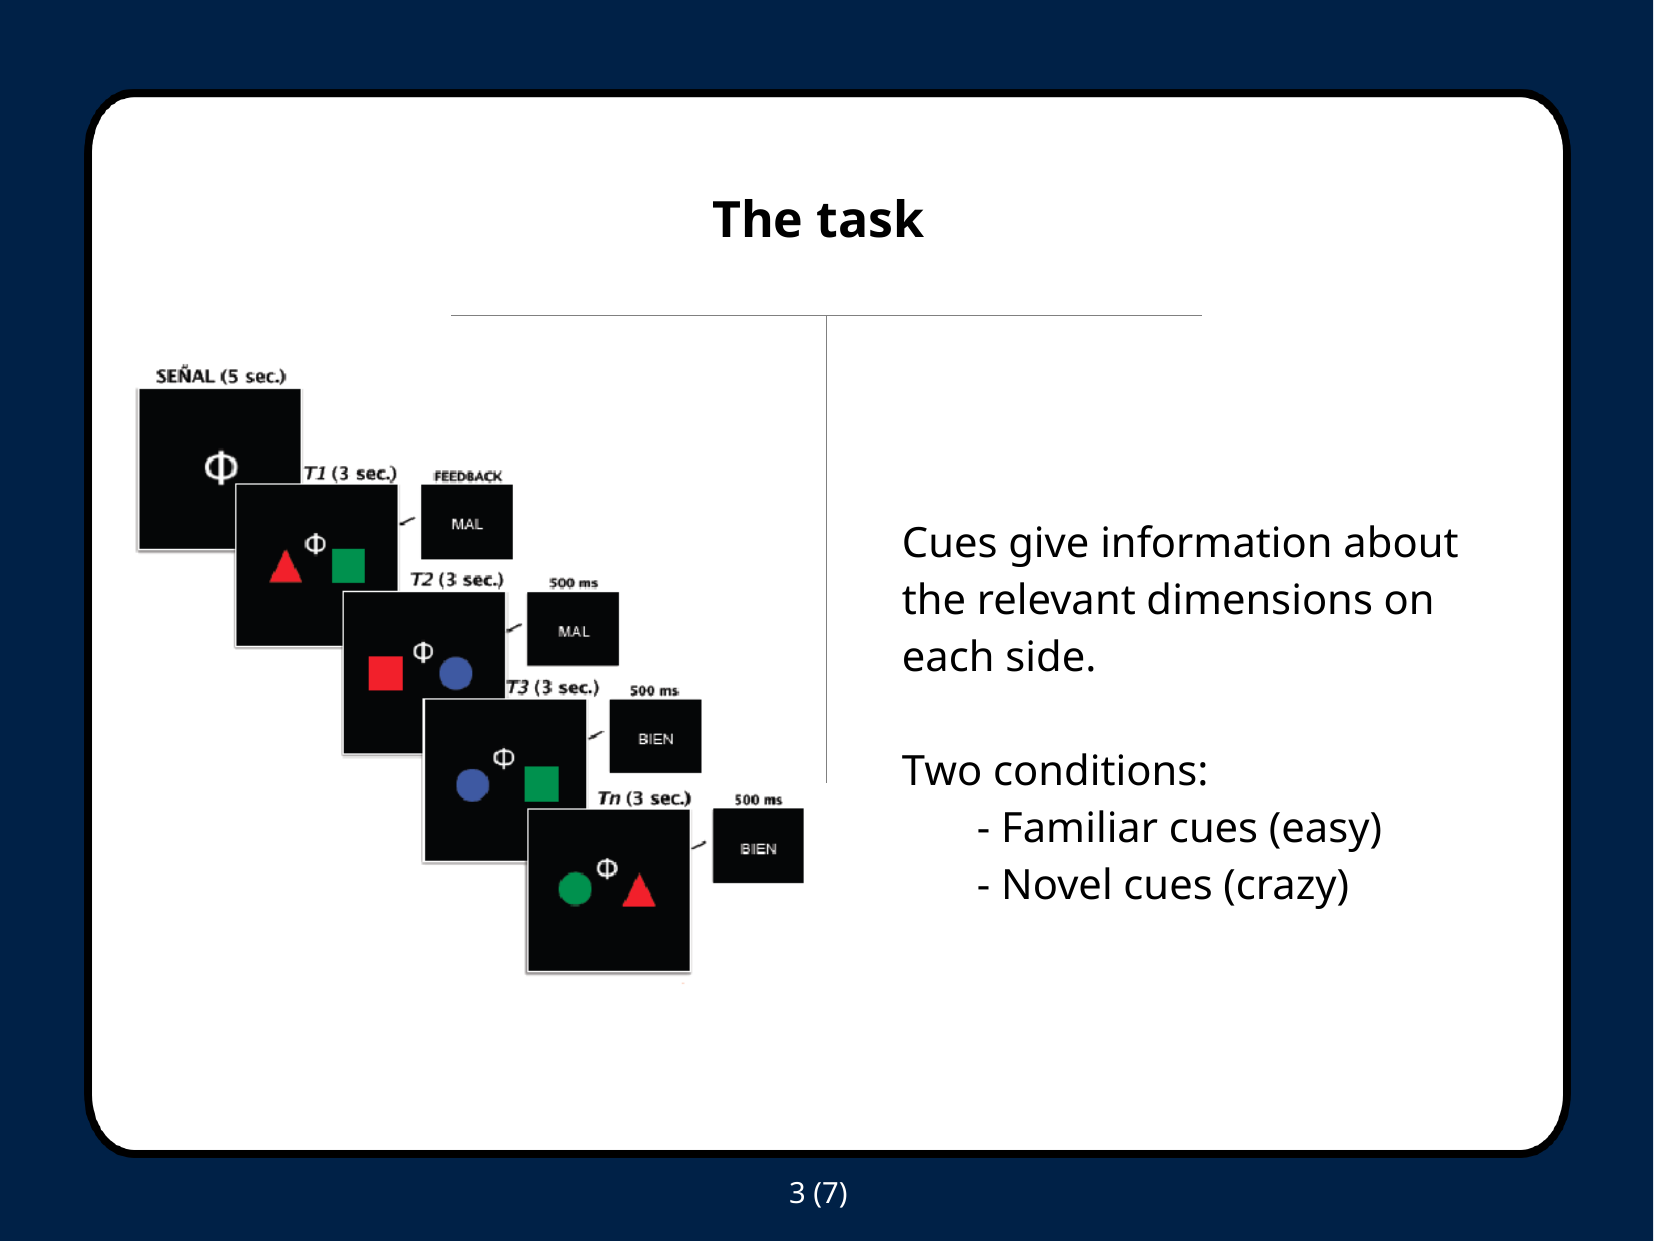

# The task
Cues give information about the relevant dimensions on each side.
Two conditions:
	- Familiar cues (easy)
	- Novel cues (crazy)
3 (7)